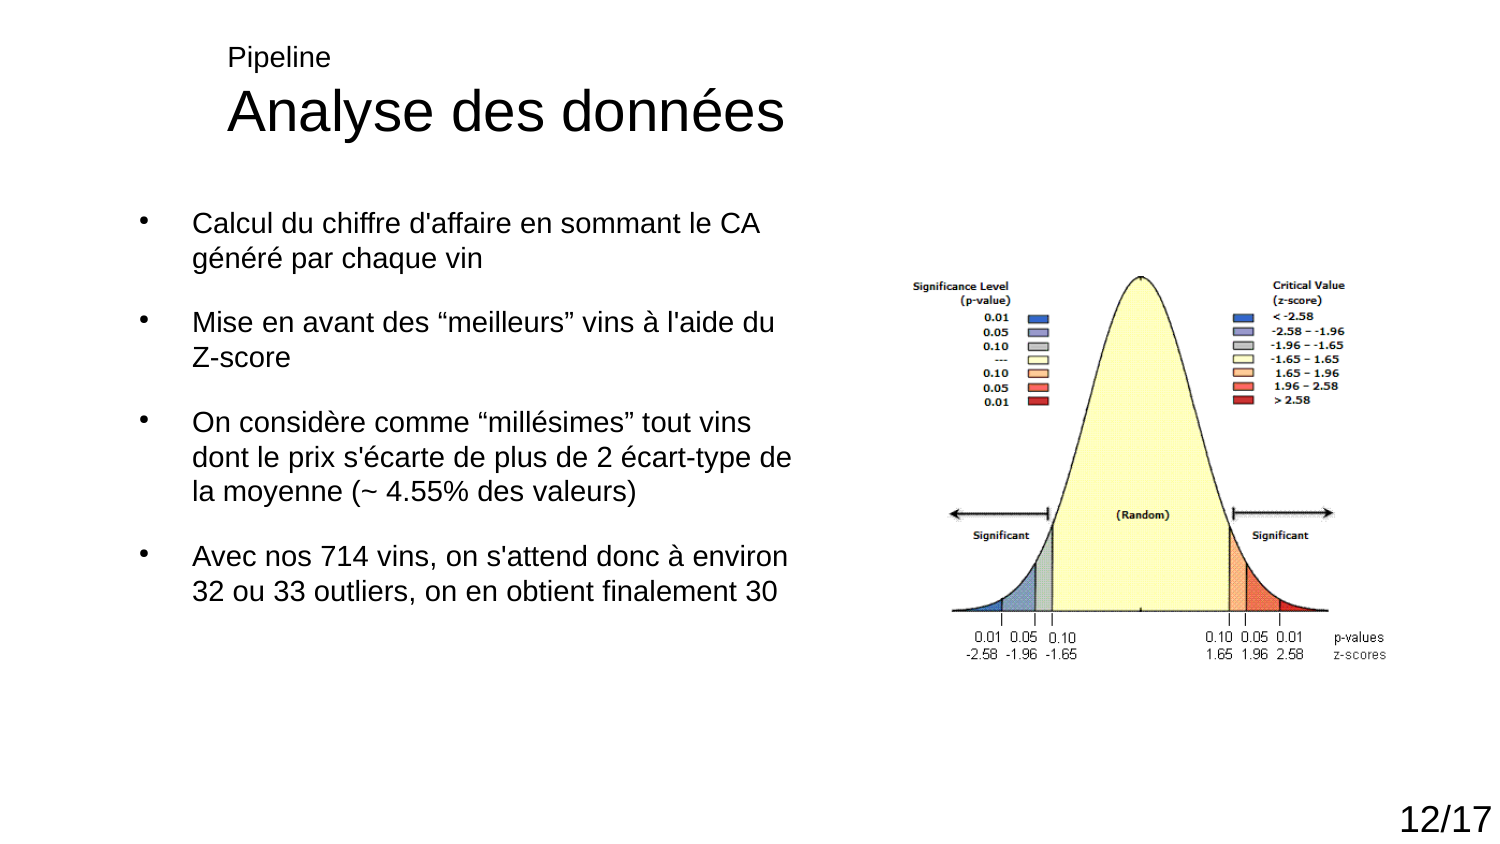

# Pipeline Analyse des données
Calcul du chiffre d'affaire en sommant le CA généré par chaque vin
Mise en avant des “meilleurs” vins à l'aide du Z-score
On considère comme “millésimes” tout vins dont le prix s'écarte de plus de 2 écart-type de la moyenne (~ 4.55% des valeurs)
Avec nos 714 vins, on s'attend donc à environ 32 ou 33 outliers, on en obtient finalement 30
12/17